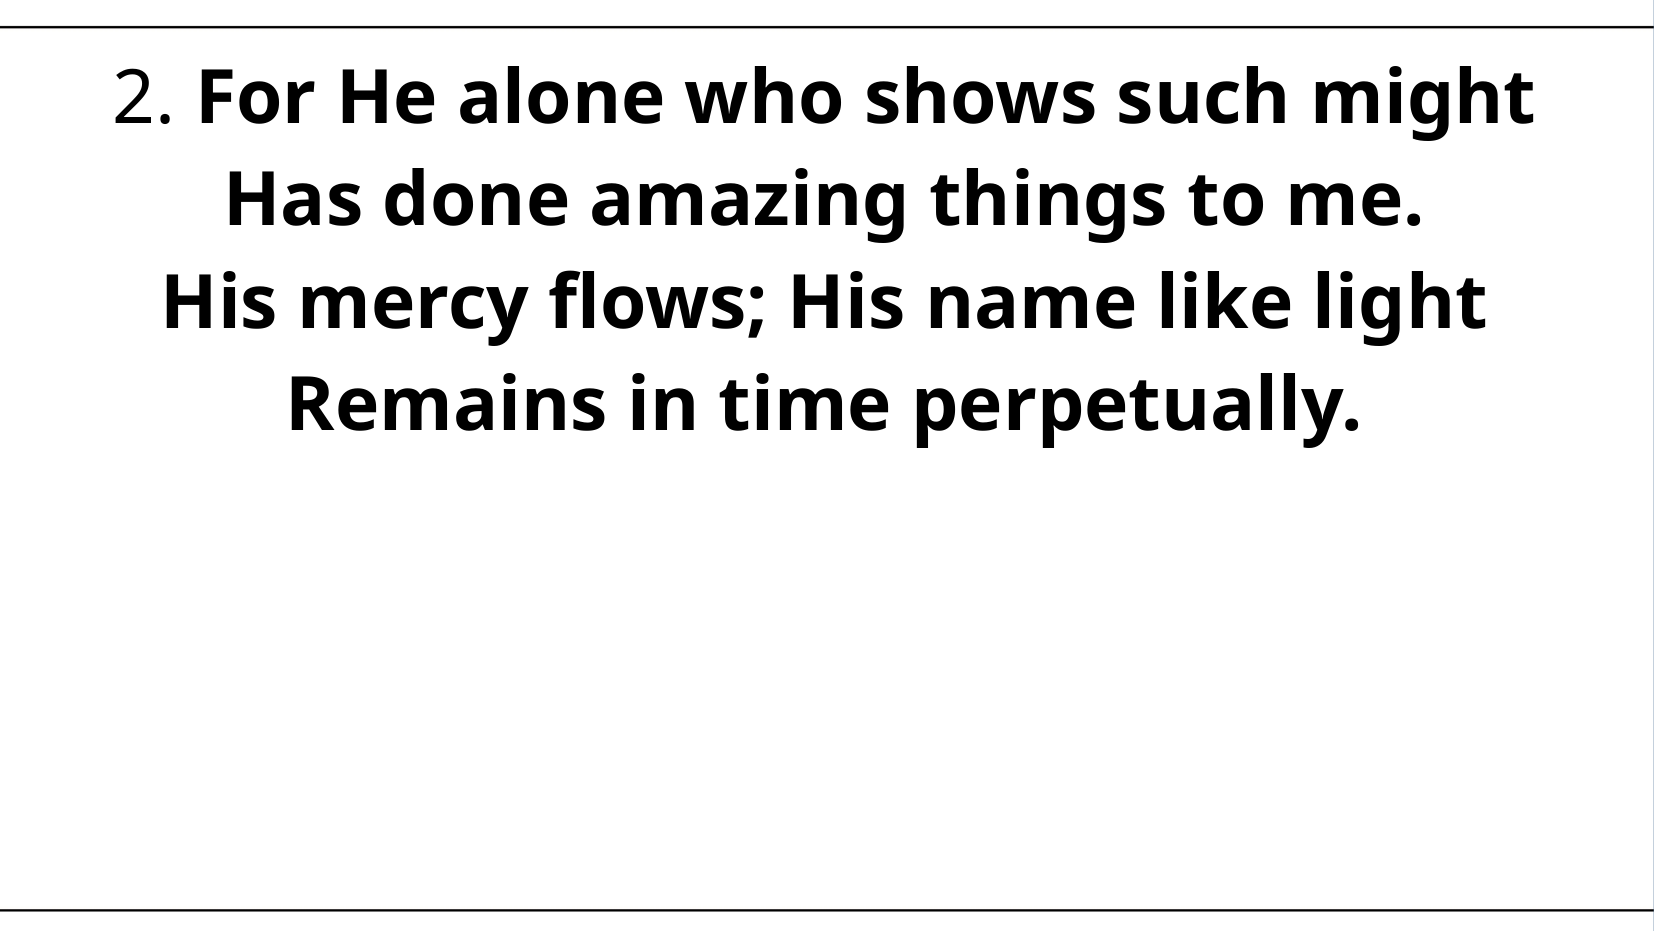

2. For He alone who shows such might
Has done amazing things to me.
His mercy flows; His name like light
Remains in time perpetually.